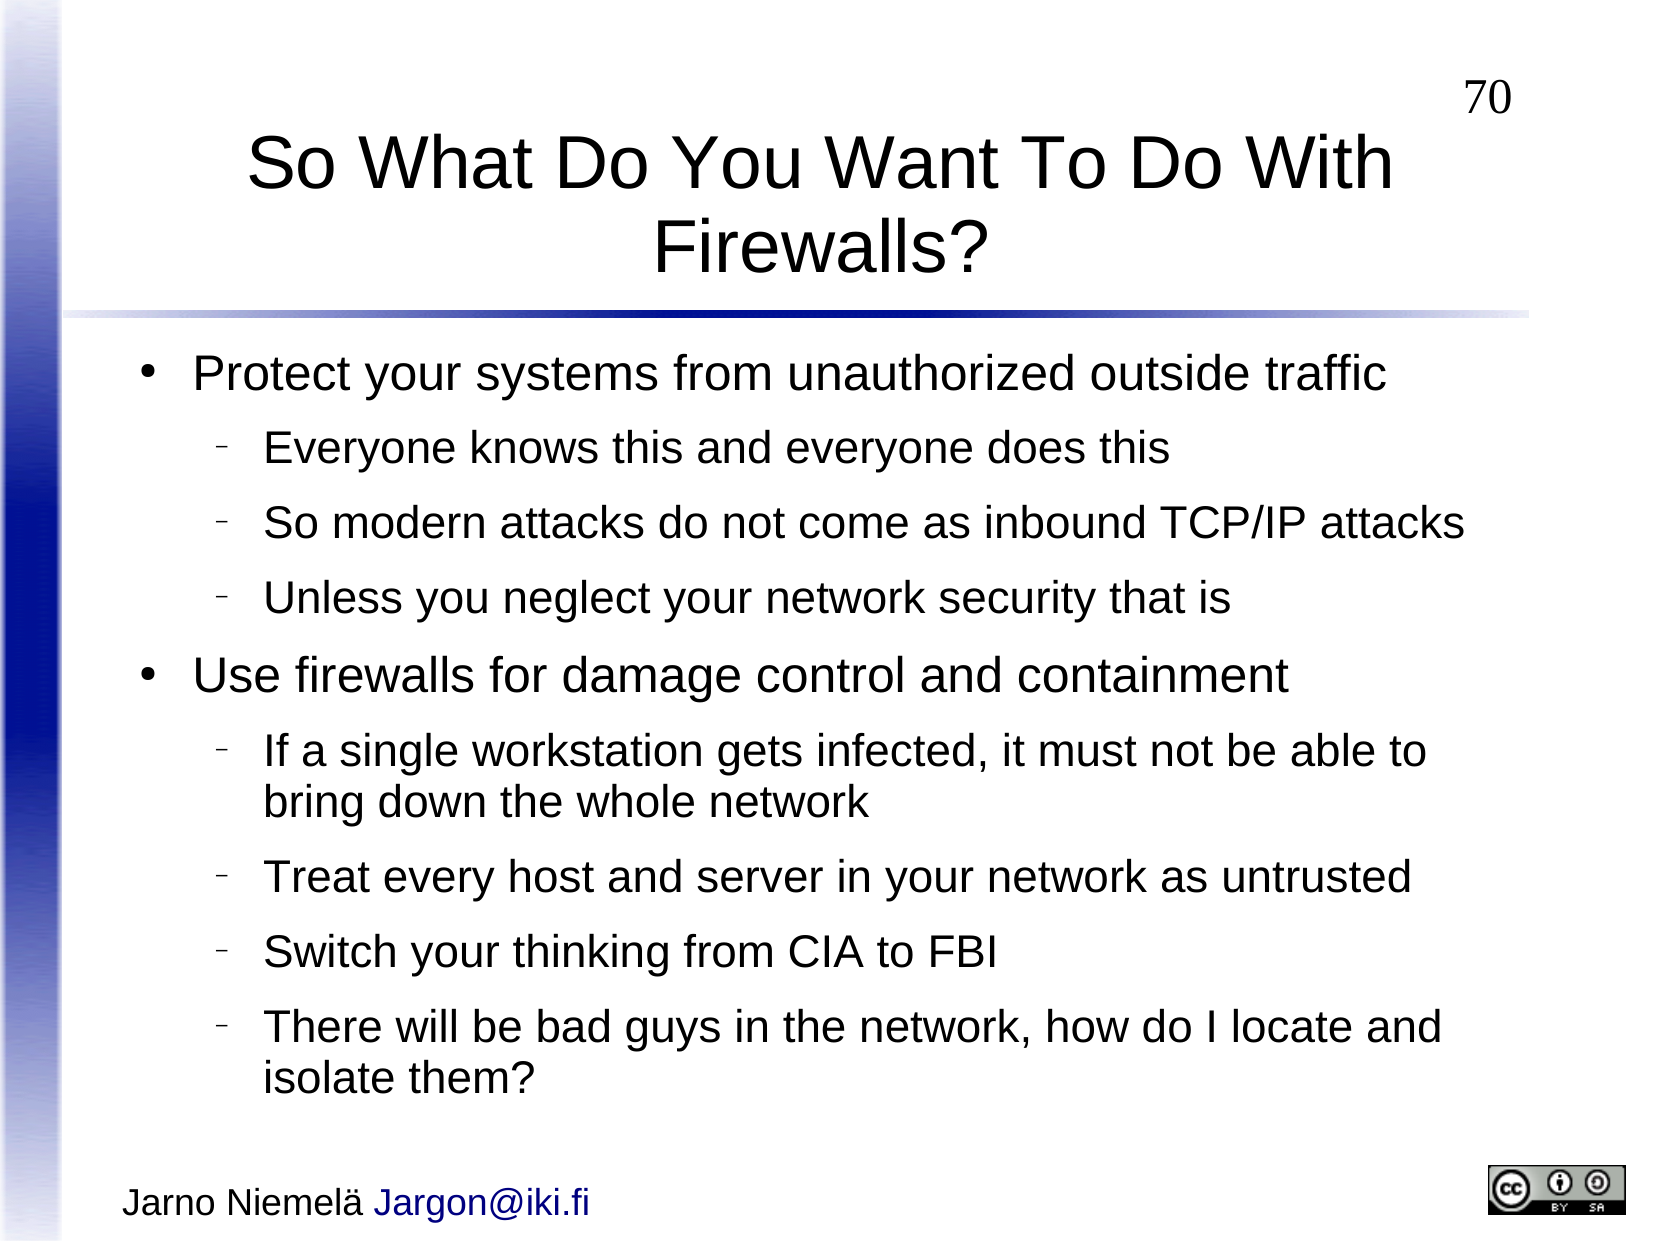

# So What Do You Want To Do With Firewalls?
Protect your systems from unauthorized outside traffic
Everyone knows this and everyone does this
So modern attacks do not come as inbound TCP/IP attacks
Unless you neglect your network security that is
Use firewalls for damage control and containment
If a single workstation gets infected, it must not be able to bring down the whole network
Treat every host and server in your network as untrusted
Switch your thinking from CIA to FBI
There will be bad guys in the network, how do I locate and isolate them?